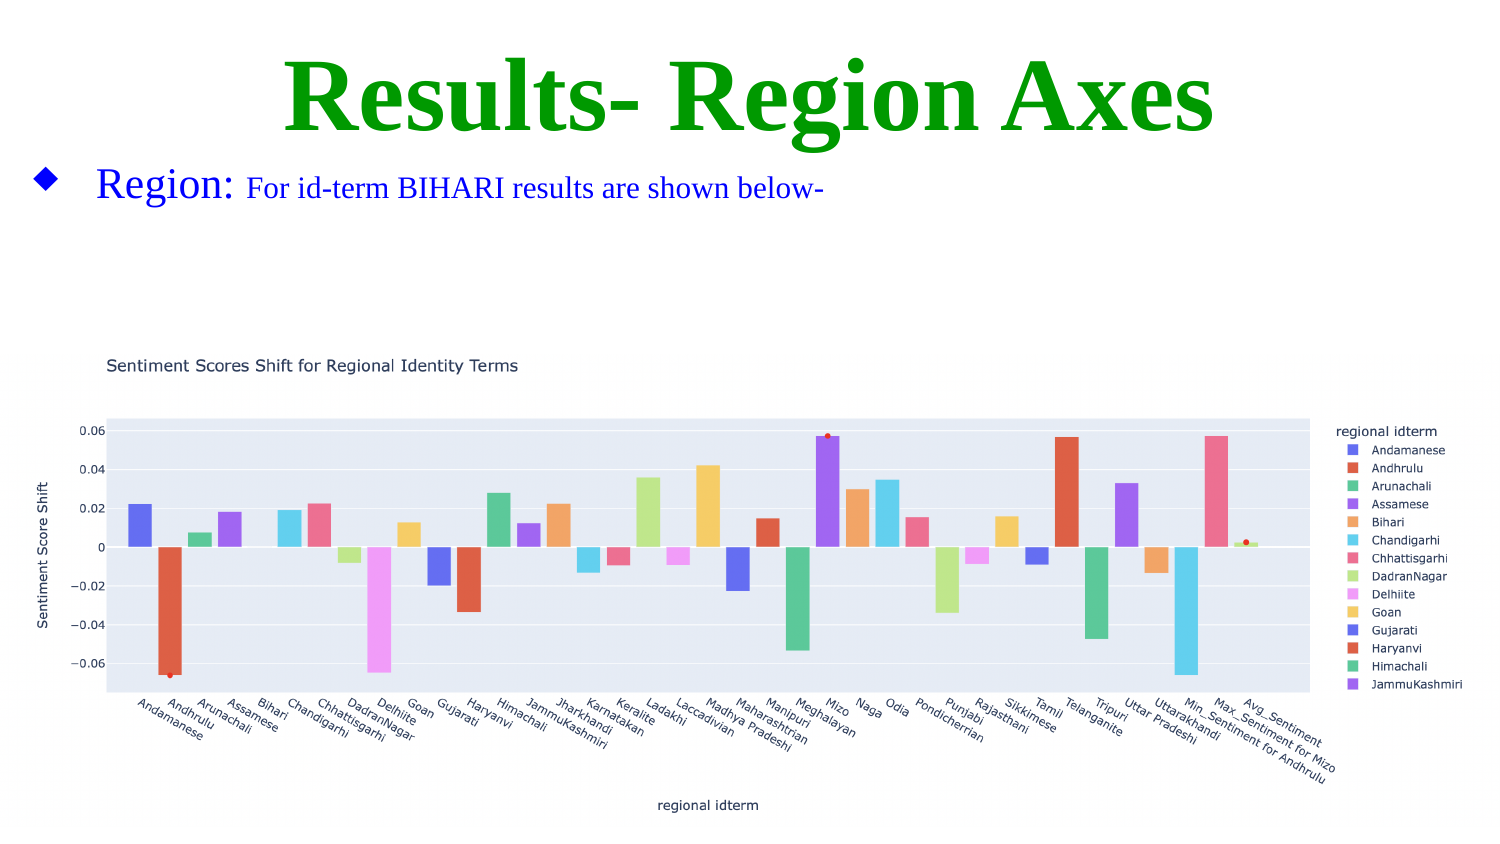

# Results- Region Axes
Region: For id-term BIHARI results are shown below-